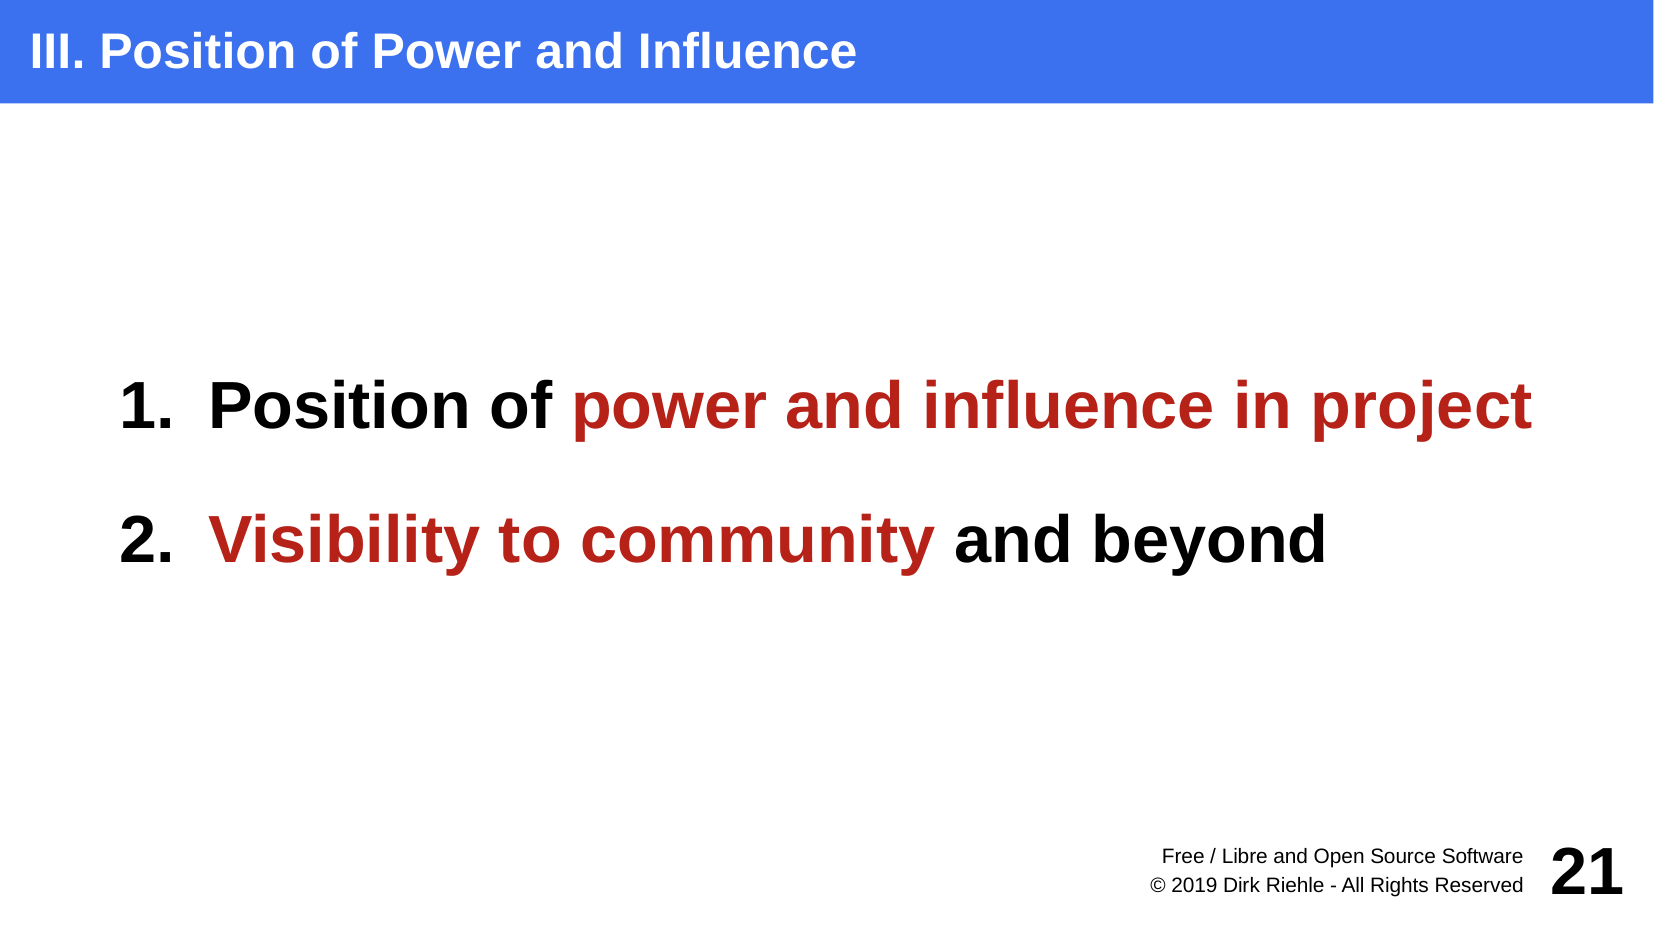

# III. Position of Power and Influence
Position of power and influence in project
Visibility to community and beyond
Free / Libre and Open Source Software
21
© 2019 Dirk Riehle - All Rights Reserved